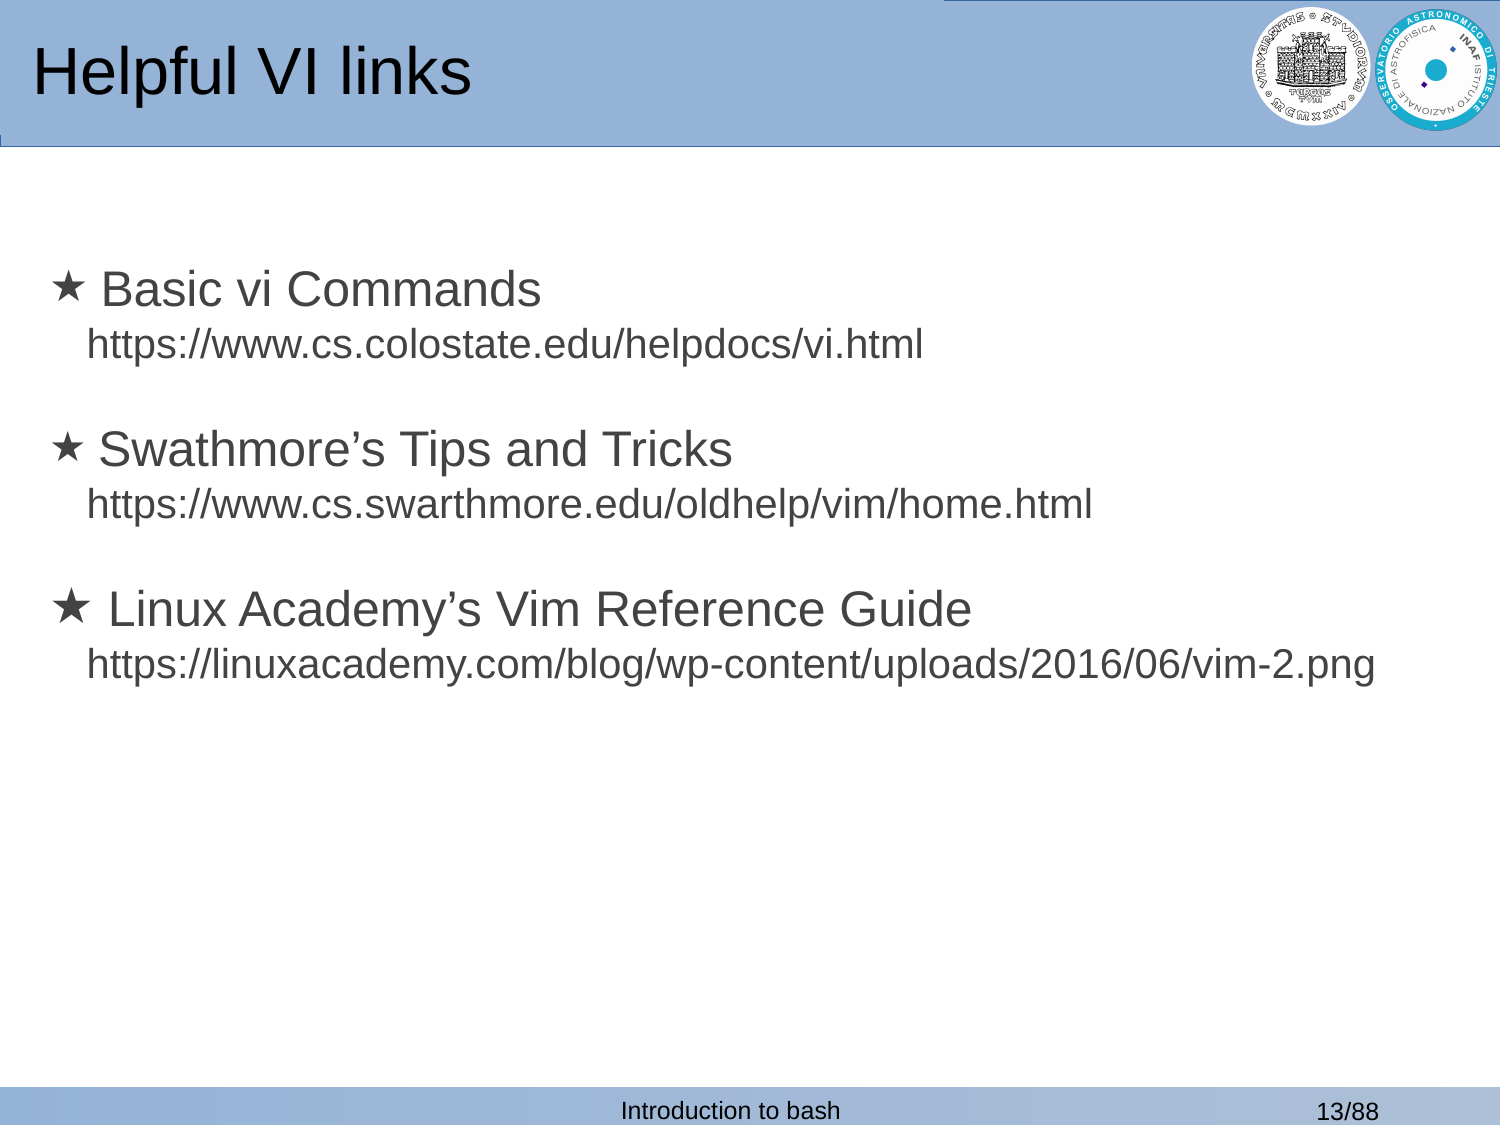

Traditional service delivery
Helpful VI links
# Basic vi Commands
https://www.cs.colostate.edu/helpdocs/vi.html
 Swathmore’s Tips and Tricks
https://www.cs.swarthmore.edu/oldhelp/vim/home.html
 Linux Academy’s Vim Reference Guide
https://linuxacademy.com/blog/wp-content/uploads/2016/06/vim-2.png